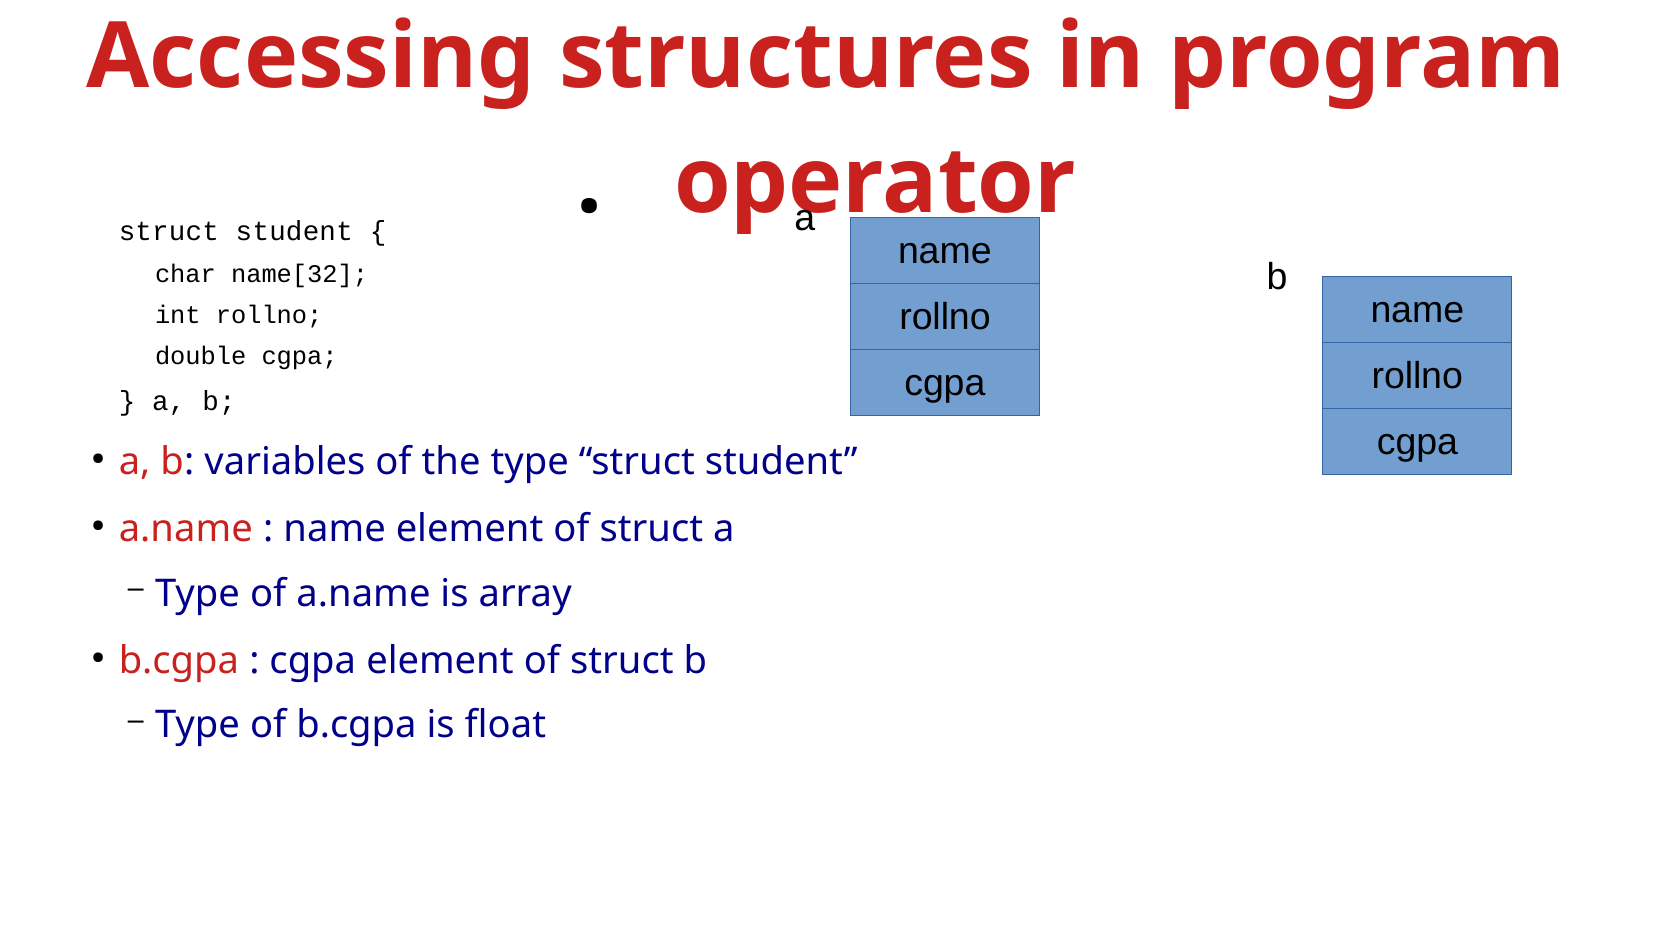

# Accessing structures in program . operator
a
struct student {
char name[32];
int rollno;
double cgpa;
} a, b;
a, b: variables of the type “struct student”
a.name : name element of struct a
Type of a.name is array
b.cgpa : cgpa element of struct b
Type of b.cgpa is float
name
b
name
rollno
rollno
cgpa
cgpa